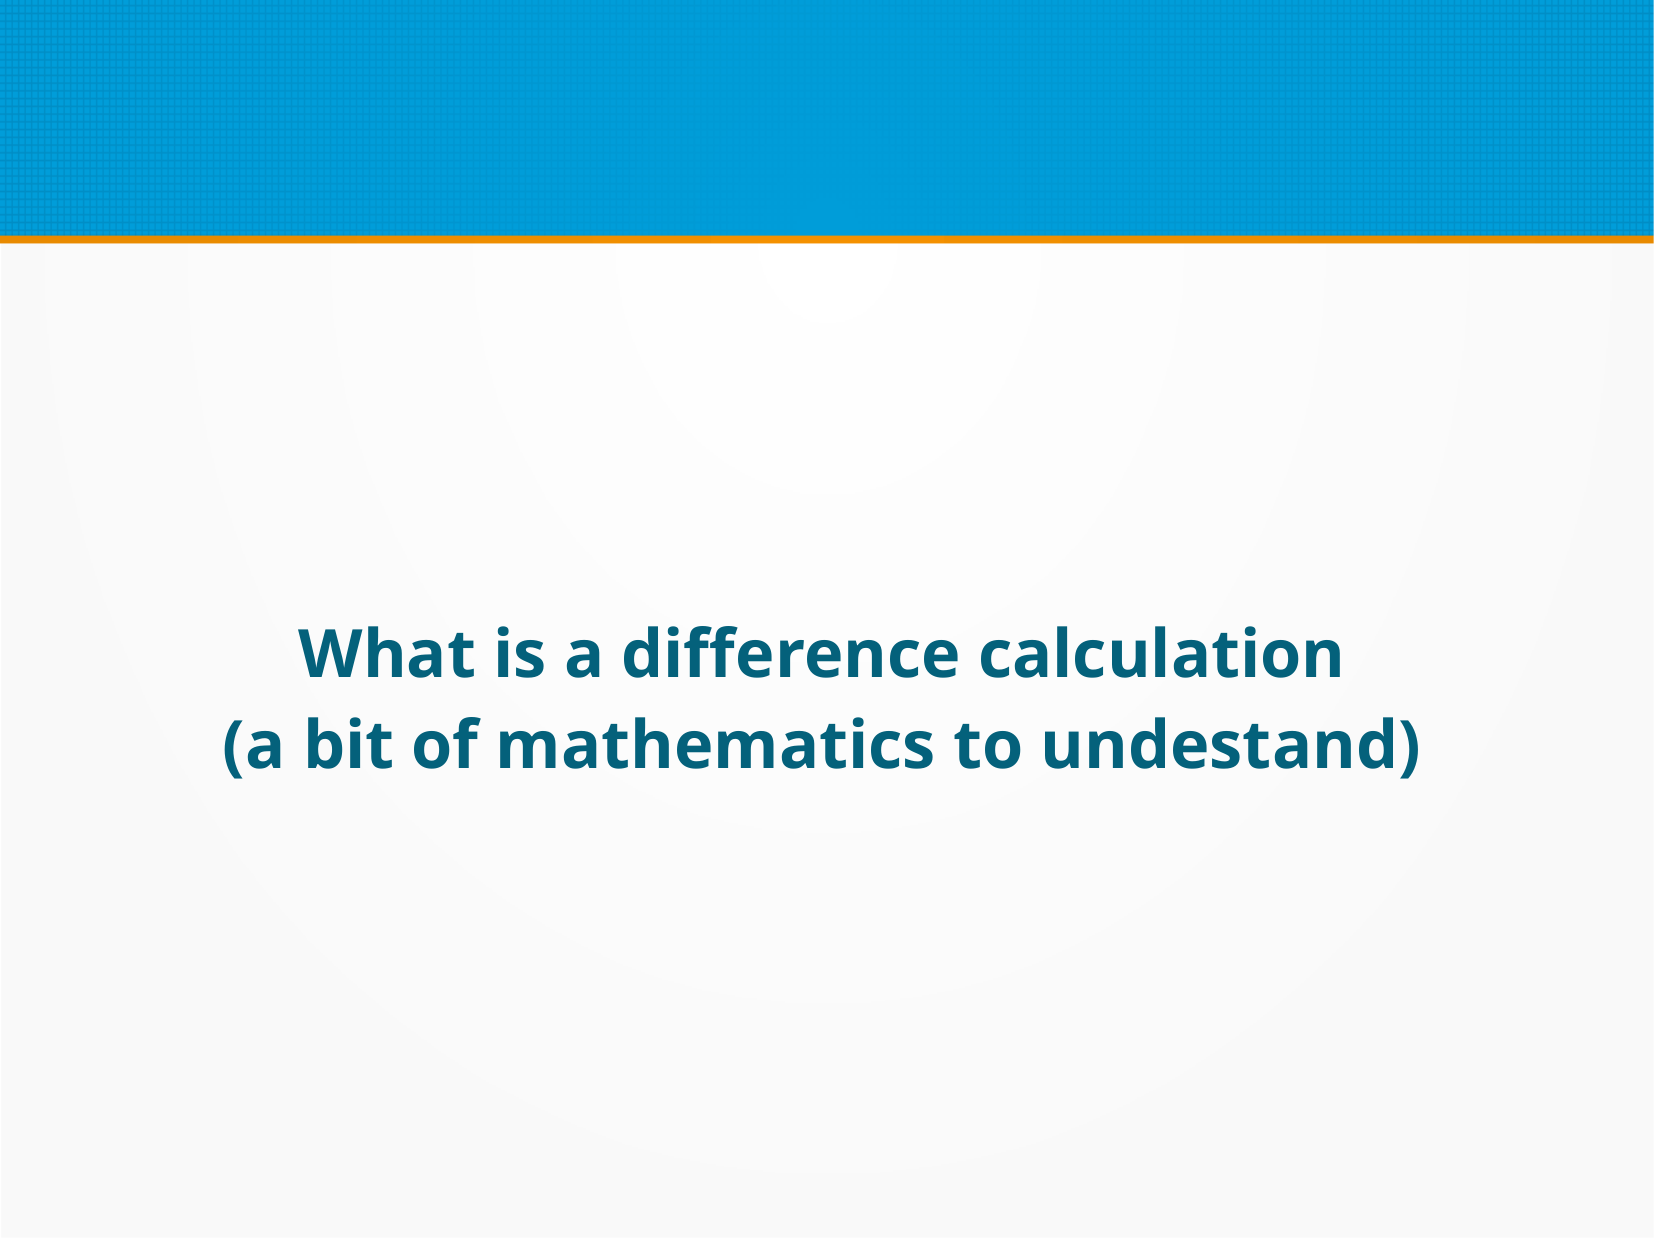

#
What is a difference calculation
(a bit of mathematics to undestand)